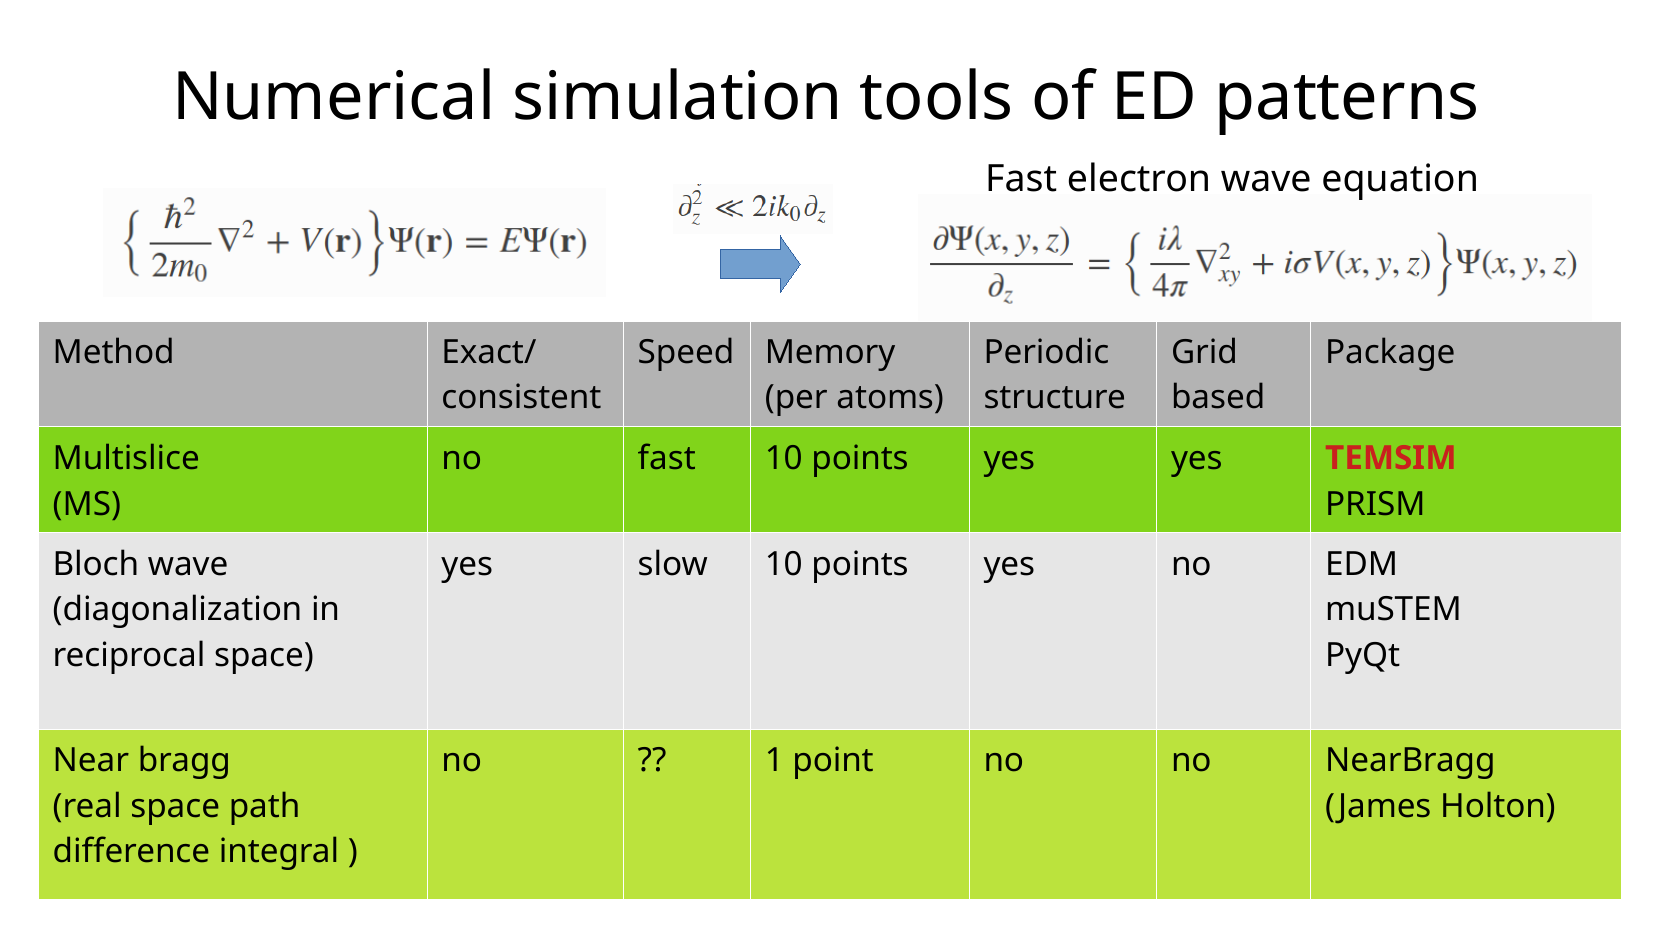

# Numerical simulation tools of ED patterns
Fast electron wave equation
| Method | Exact/consistent | Speed | Memory (per atoms) | Periodic structure | Grid based | Package |
| --- | --- | --- | --- | --- | --- | --- |
| Multislice (MS) | no | fast | 10 points | yes | yes | TEMSIM PRISM |
| Bloch wave (diagonalization in reciprocal space) | yes | slow | 10 points | yes | no | EDM muSTEM PyQt |
| Near bragg (real space path difference integral ) | no | ?? | 1 point | no | no | NearBragg (James Holton) |